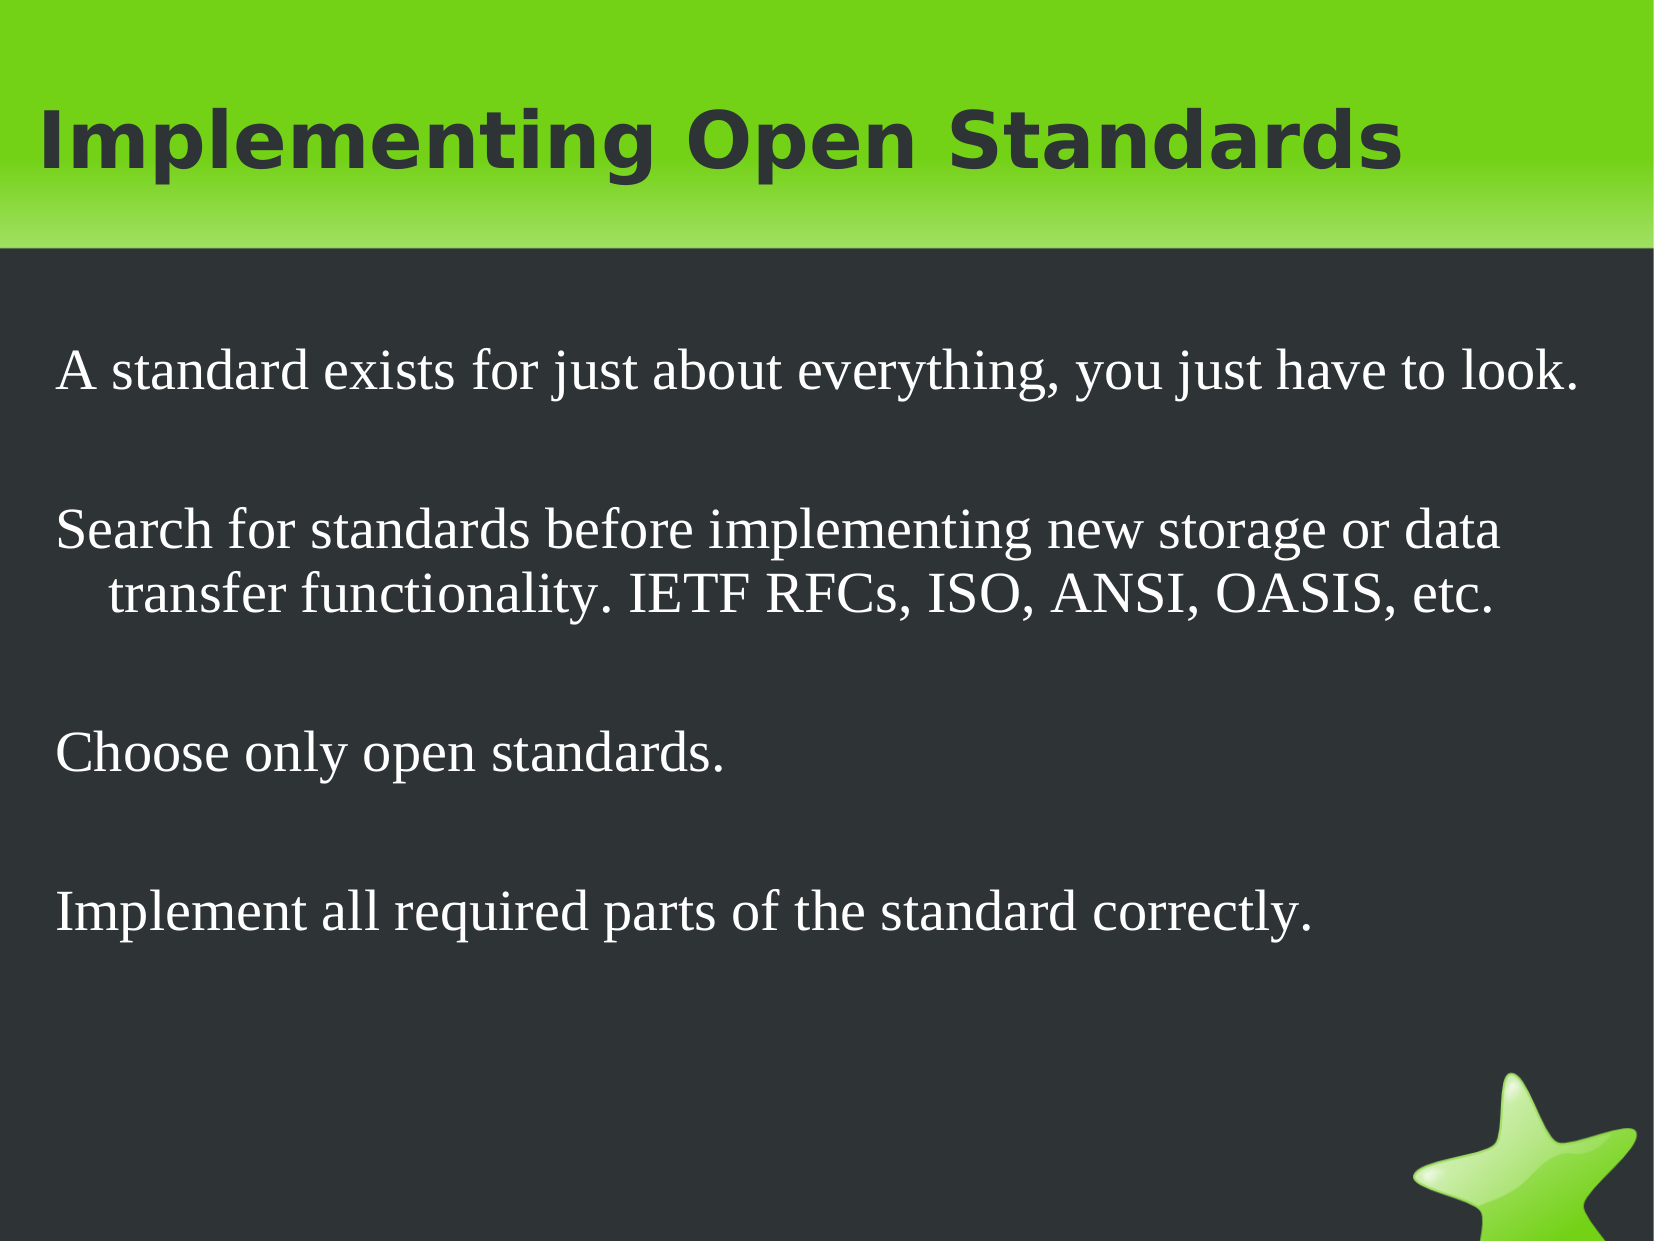

# Implementing Open Standards
A standard exists for just about everything, you just have to look.
Search for standards before implementing new storage or data transfer functionality. IETF RFCs, ISO, ANSI, OASIS, etc.
Choose only open standards.
Implement all required parts of the standard correctly.